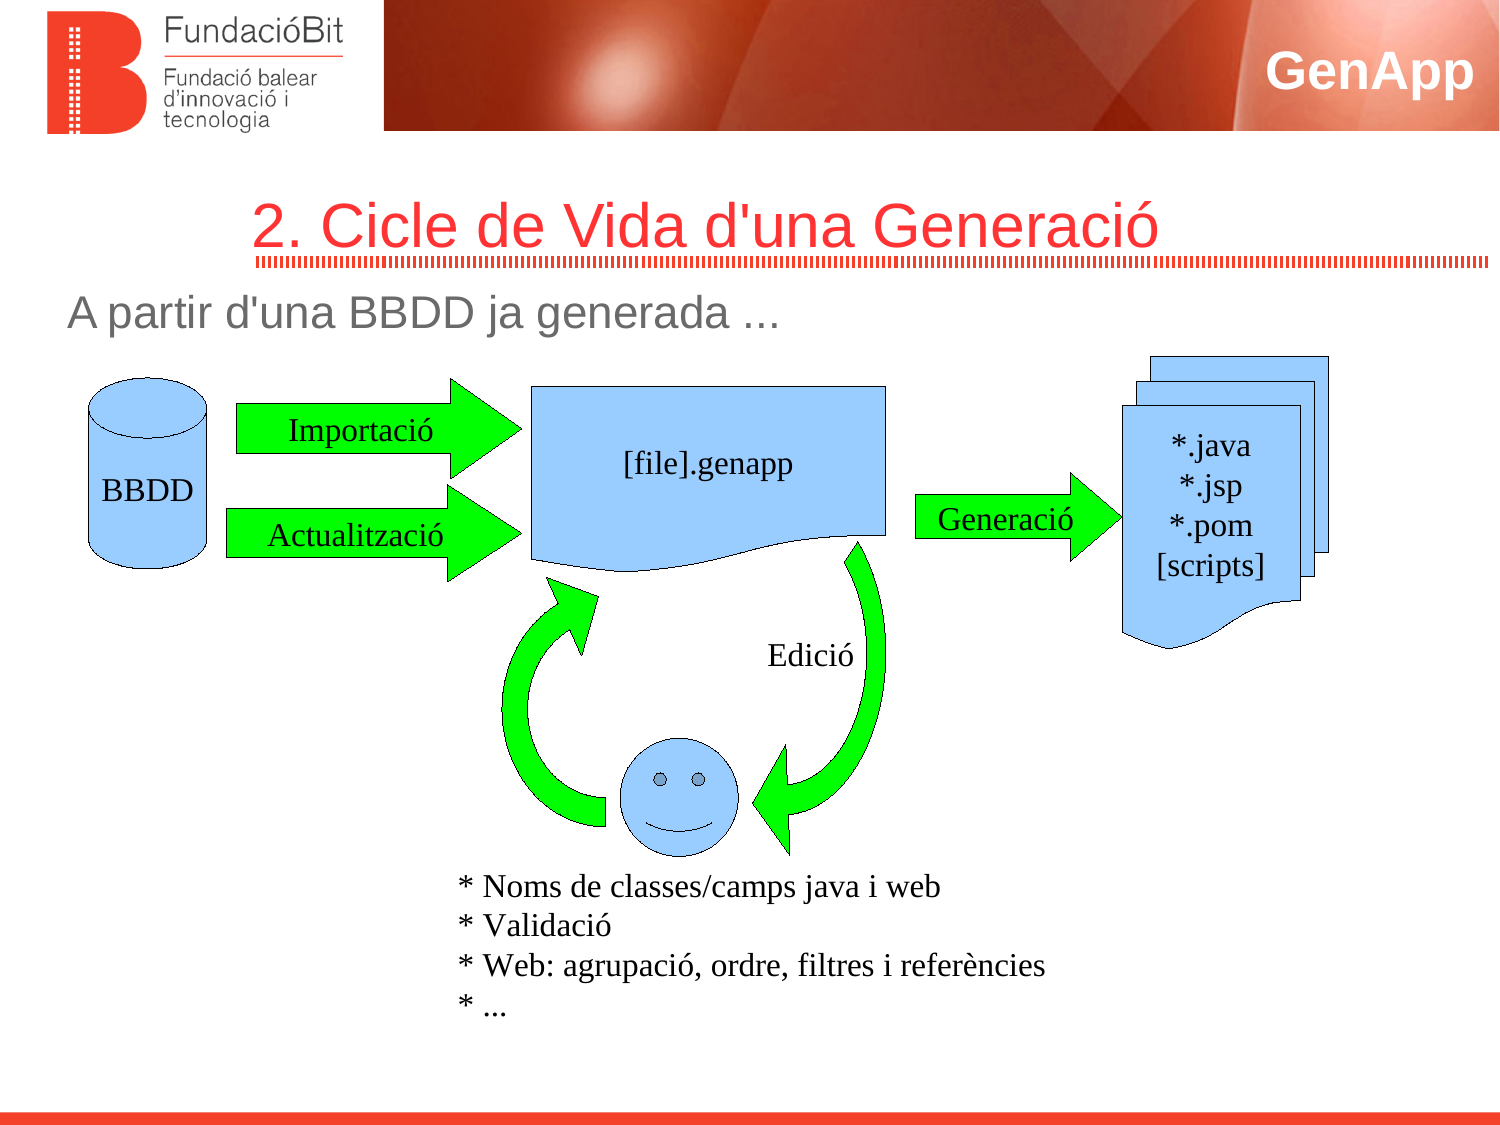

# GenApp
 2. Cicle de Vida d'una Generació
A partir d'una BBDD ja generada ...
*.java
*.jsp
*.pom
[scripts]
BBDD
Importació
[file].genapp
Generació
Actualització
Edició
* Noms de classes/camps java i web
* Validació
* Web: agrupació, ordre, filtres i referències
* ...